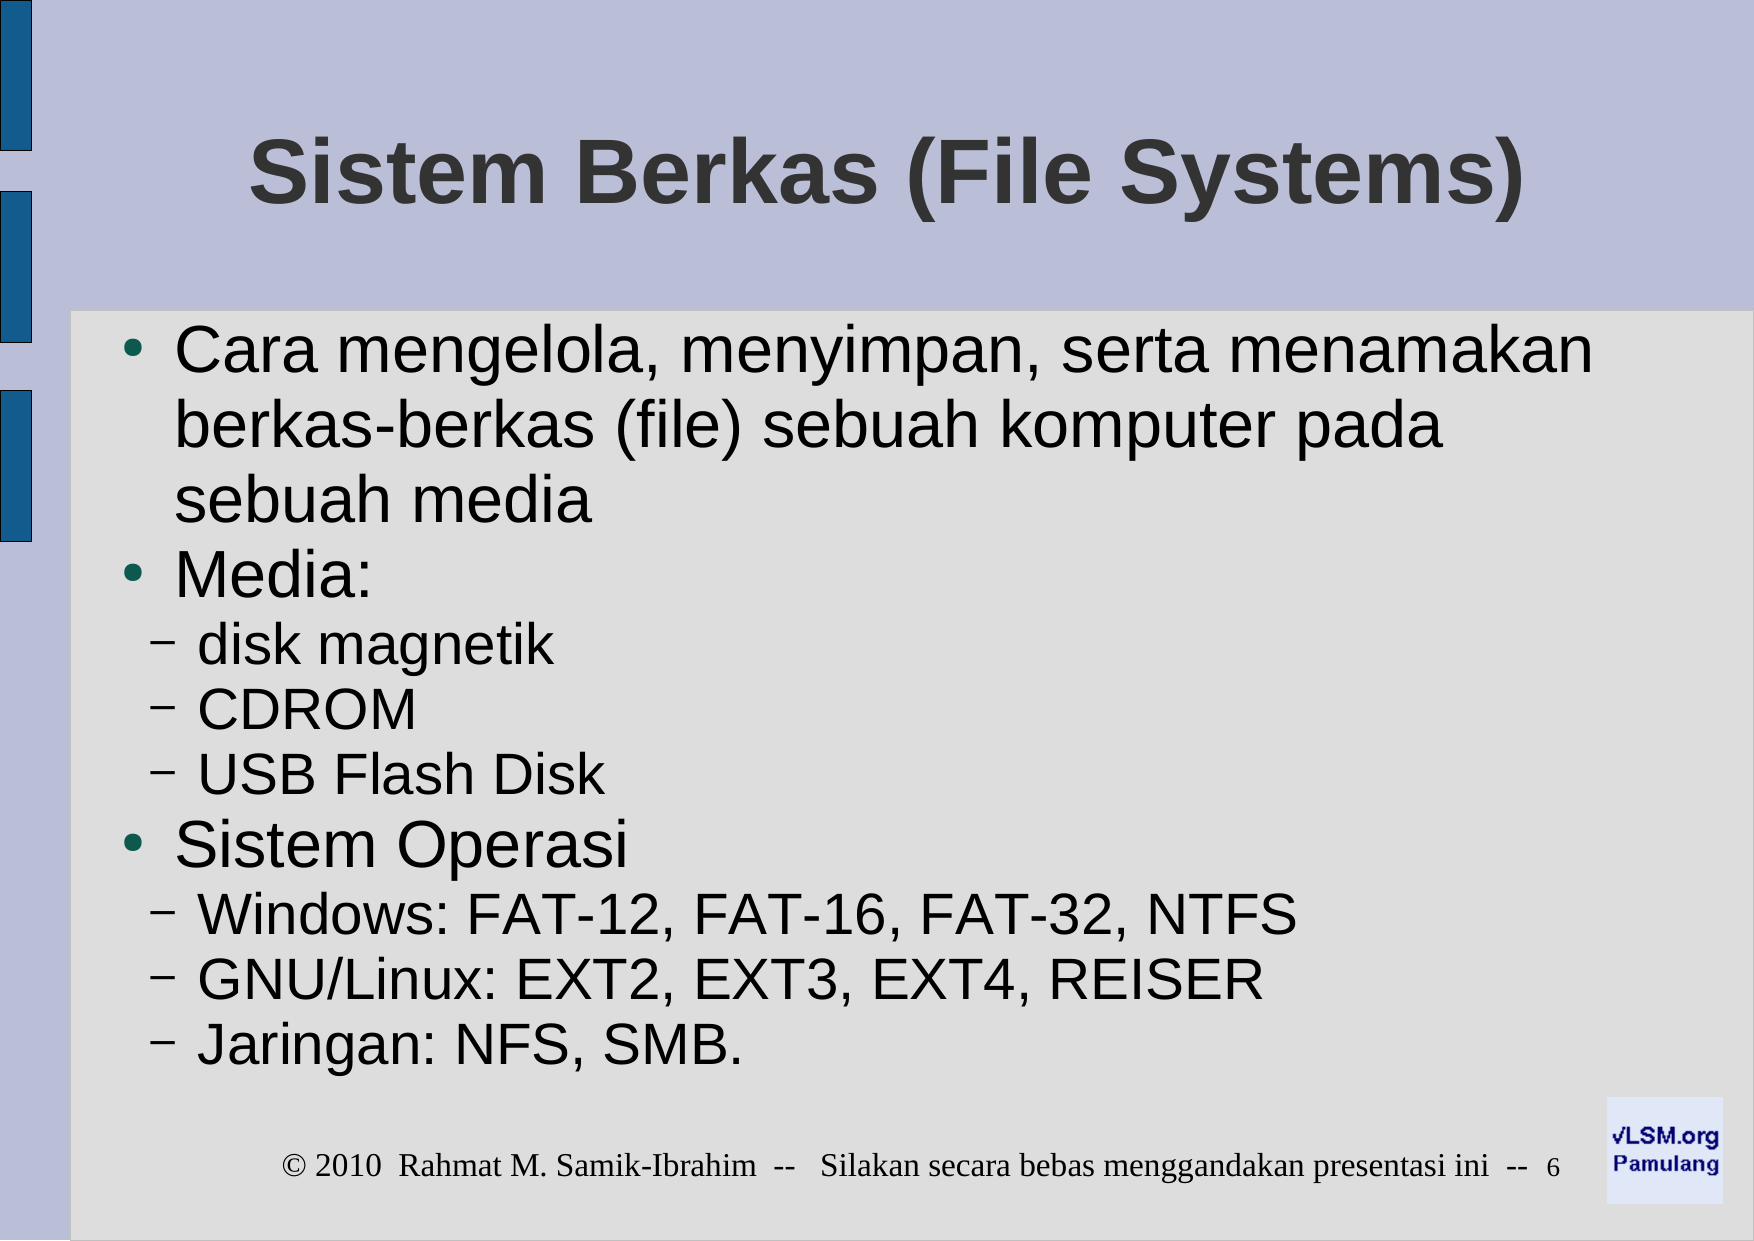

# Sistem Berkas (File Systems)
Cara mengelola, menyimpan, serta menamakan berkas-berkas (file) sebuah komputer pada sebuah media
Media:
disk magnetik
CDROM
USB Flash Disk
Sistem Operasi
Windows: FAT-12, FAT-16, FAT-32, NTFS
GNU/Linux: EXT2, EXT3, EXT4, REISER
Jaringan: NFS, SMB.